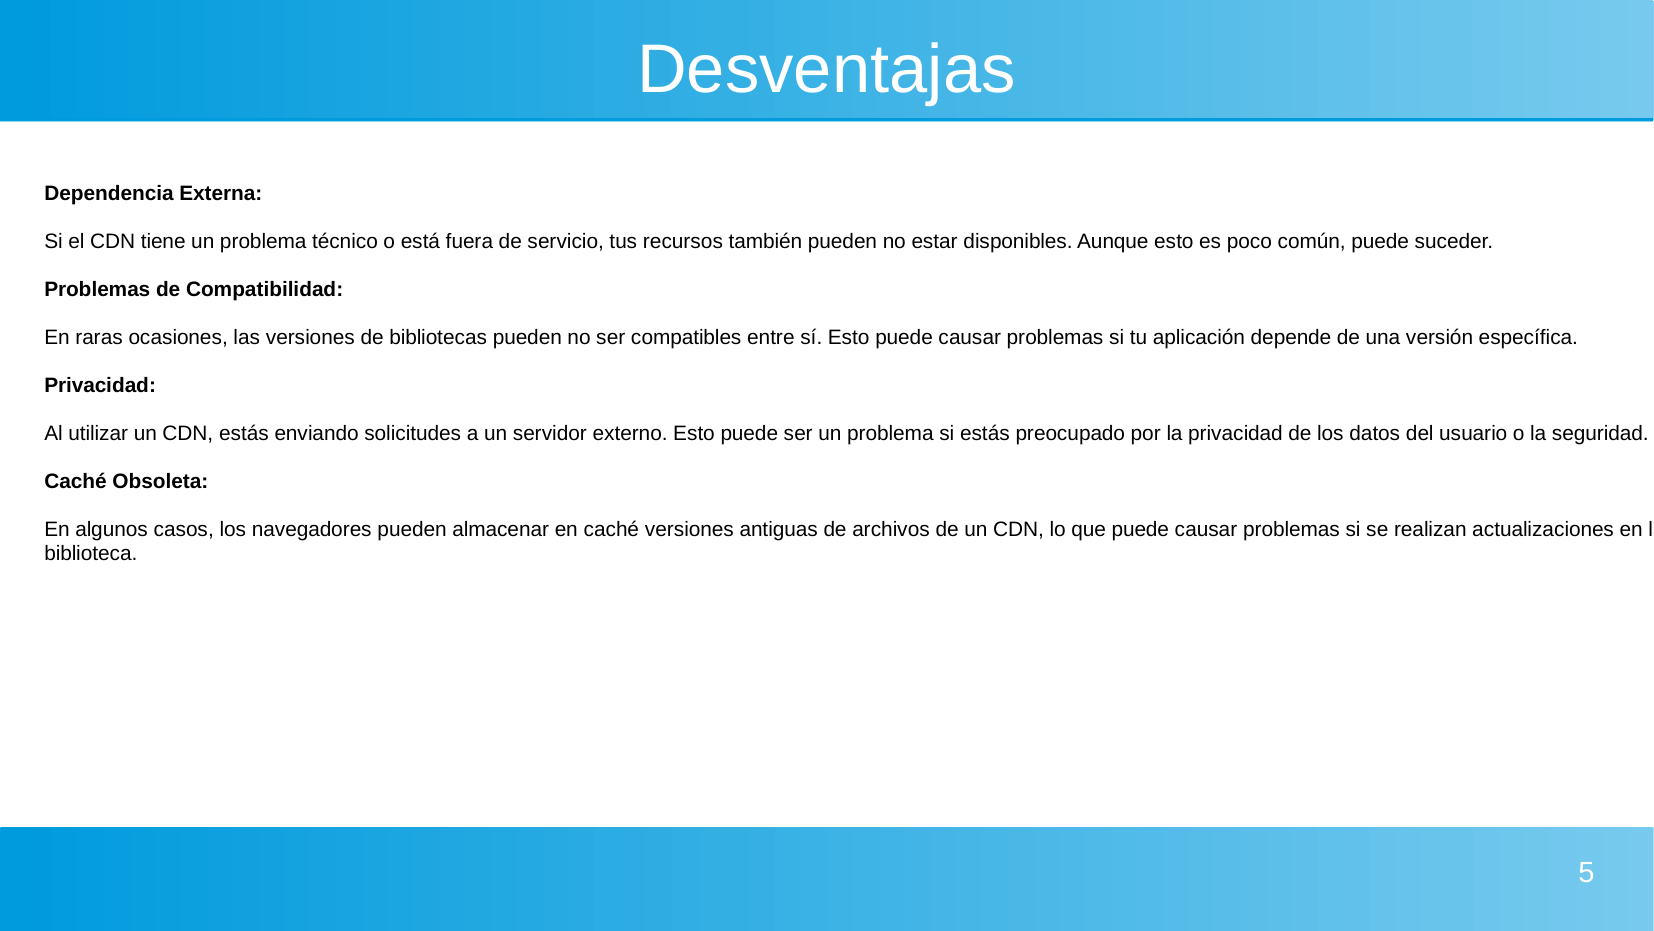

# Desventajas
Dependencia Externa:
Si el CDN tiene un problema técnico o está fuera de servicio, tus recursos también pueden no estar disponibles. Aunque esto es poco común, puede suceder.
Problemas de Compatibilidad:
En raras ocasiones, las versiones de bibliotecas pueden no ser compatibles entre sí. Esto puede causar problemas si tu aplicación depende de una versión específica.
Privacidad:
Al utilizar un CDN, estás enviando solicitudes a un servidor externo. Esto puede ser un problema si estás preocupado por la privacidad de los datos del usuario o la seguridad.
Caché Obsoleta:
En algunos casos, los navegadores pueden almacenar en caché versiones antiguas de archivos de un CDN, lo que puede causar problemas si se realizan actualizaciones en la biblioteca.
5